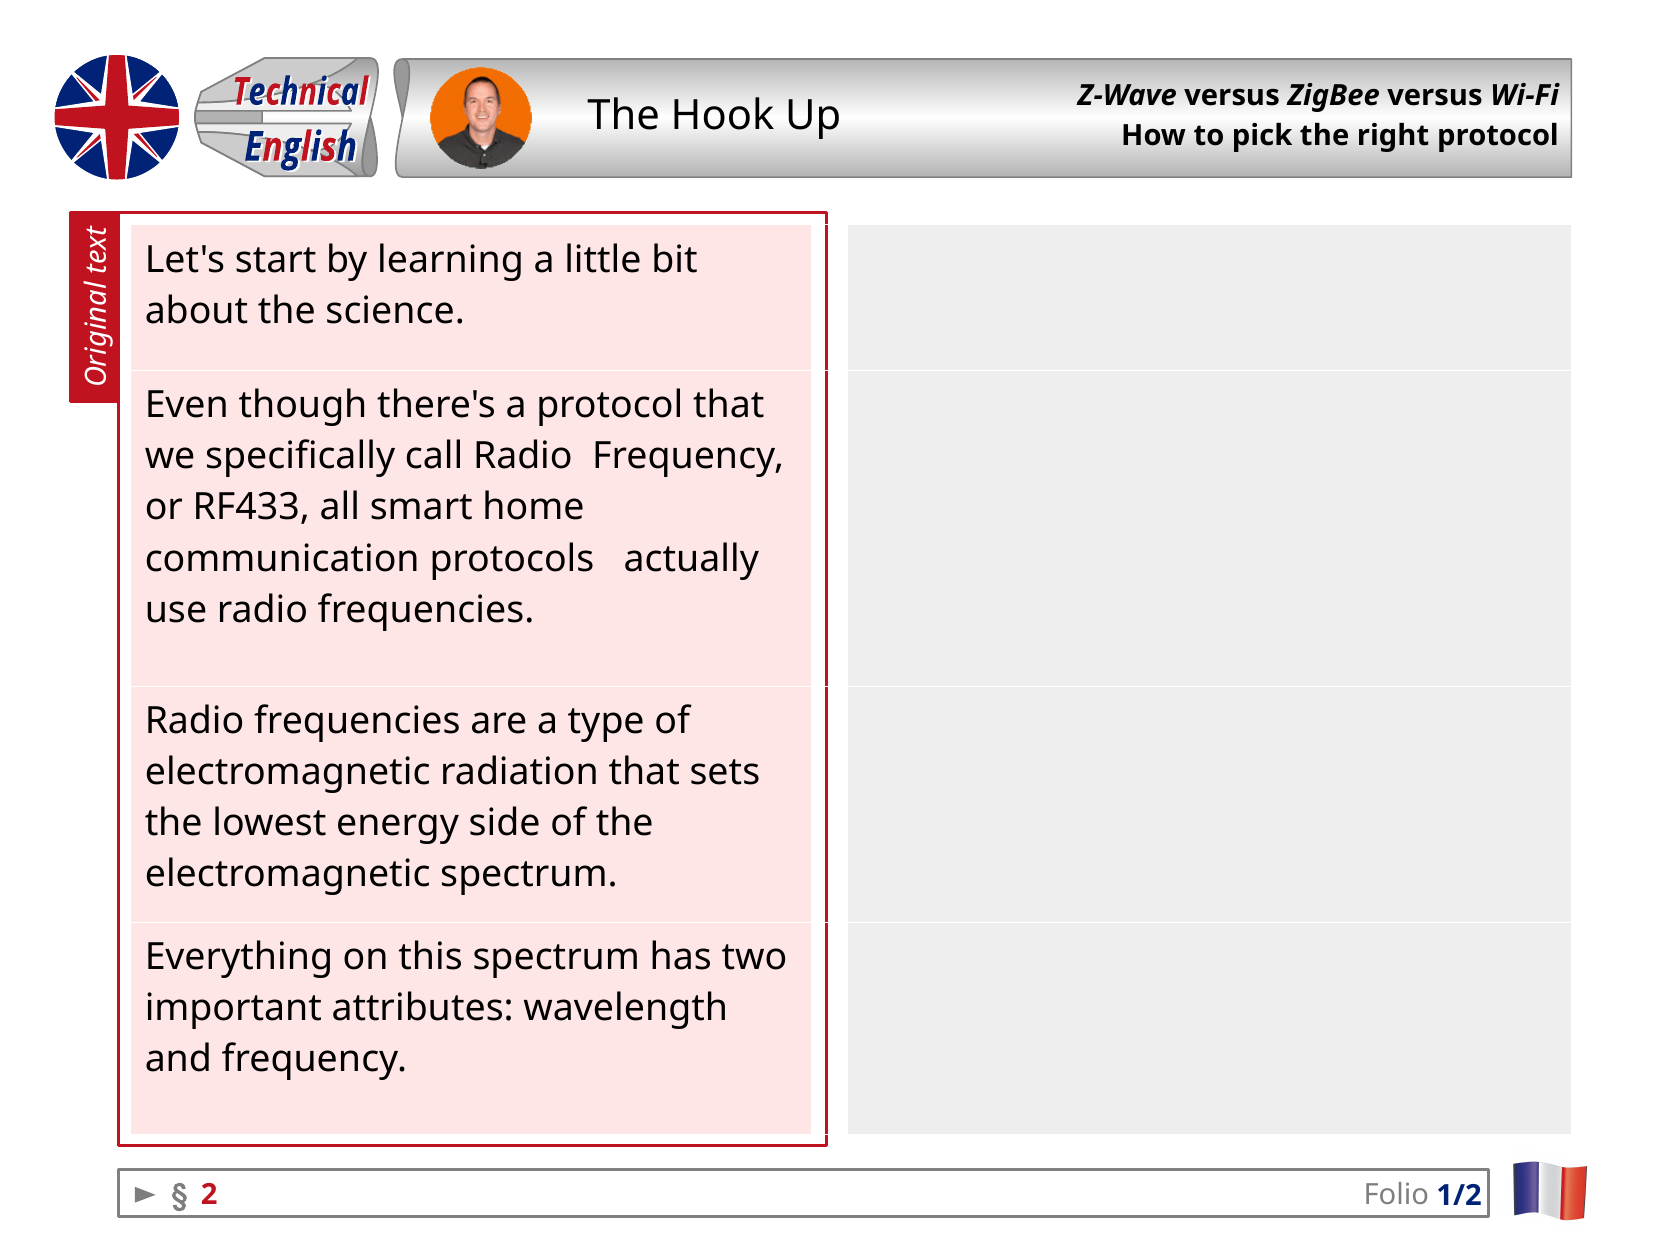

#
| Let's start by learning a little bit about the science. | | |
| --- | --- | --- |
| Even though there's a protocol that we specifically call Radio Frequency, or RF433, all smart home communication protocols actually use radio frequencies. | | |
| Radio frequencies are a type of electromagnetic radiation that sets the lowest energy side of the electromagnetic spectrum. | | |
| Everything on this spectrum has two important attributes: wavelength and frequency. | | |
2
1/2